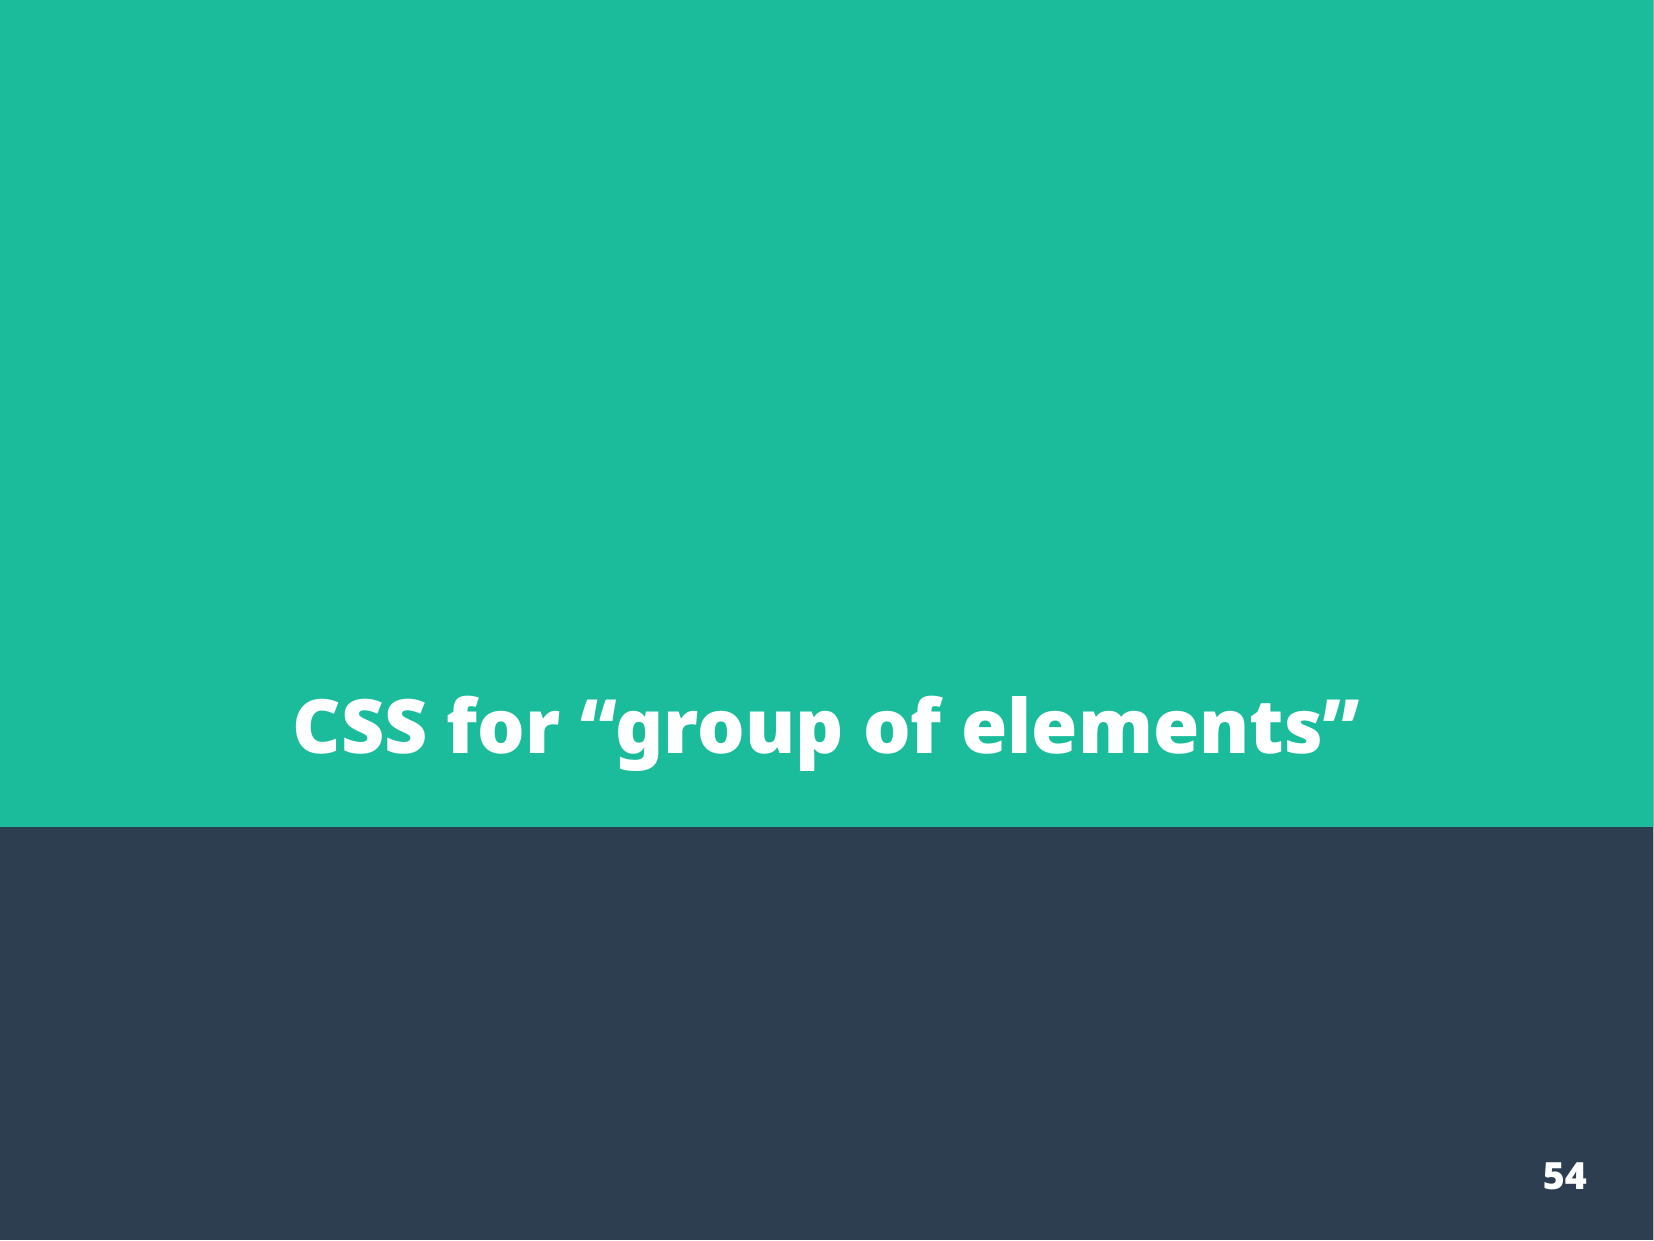

# CSS for “group of elements”
54